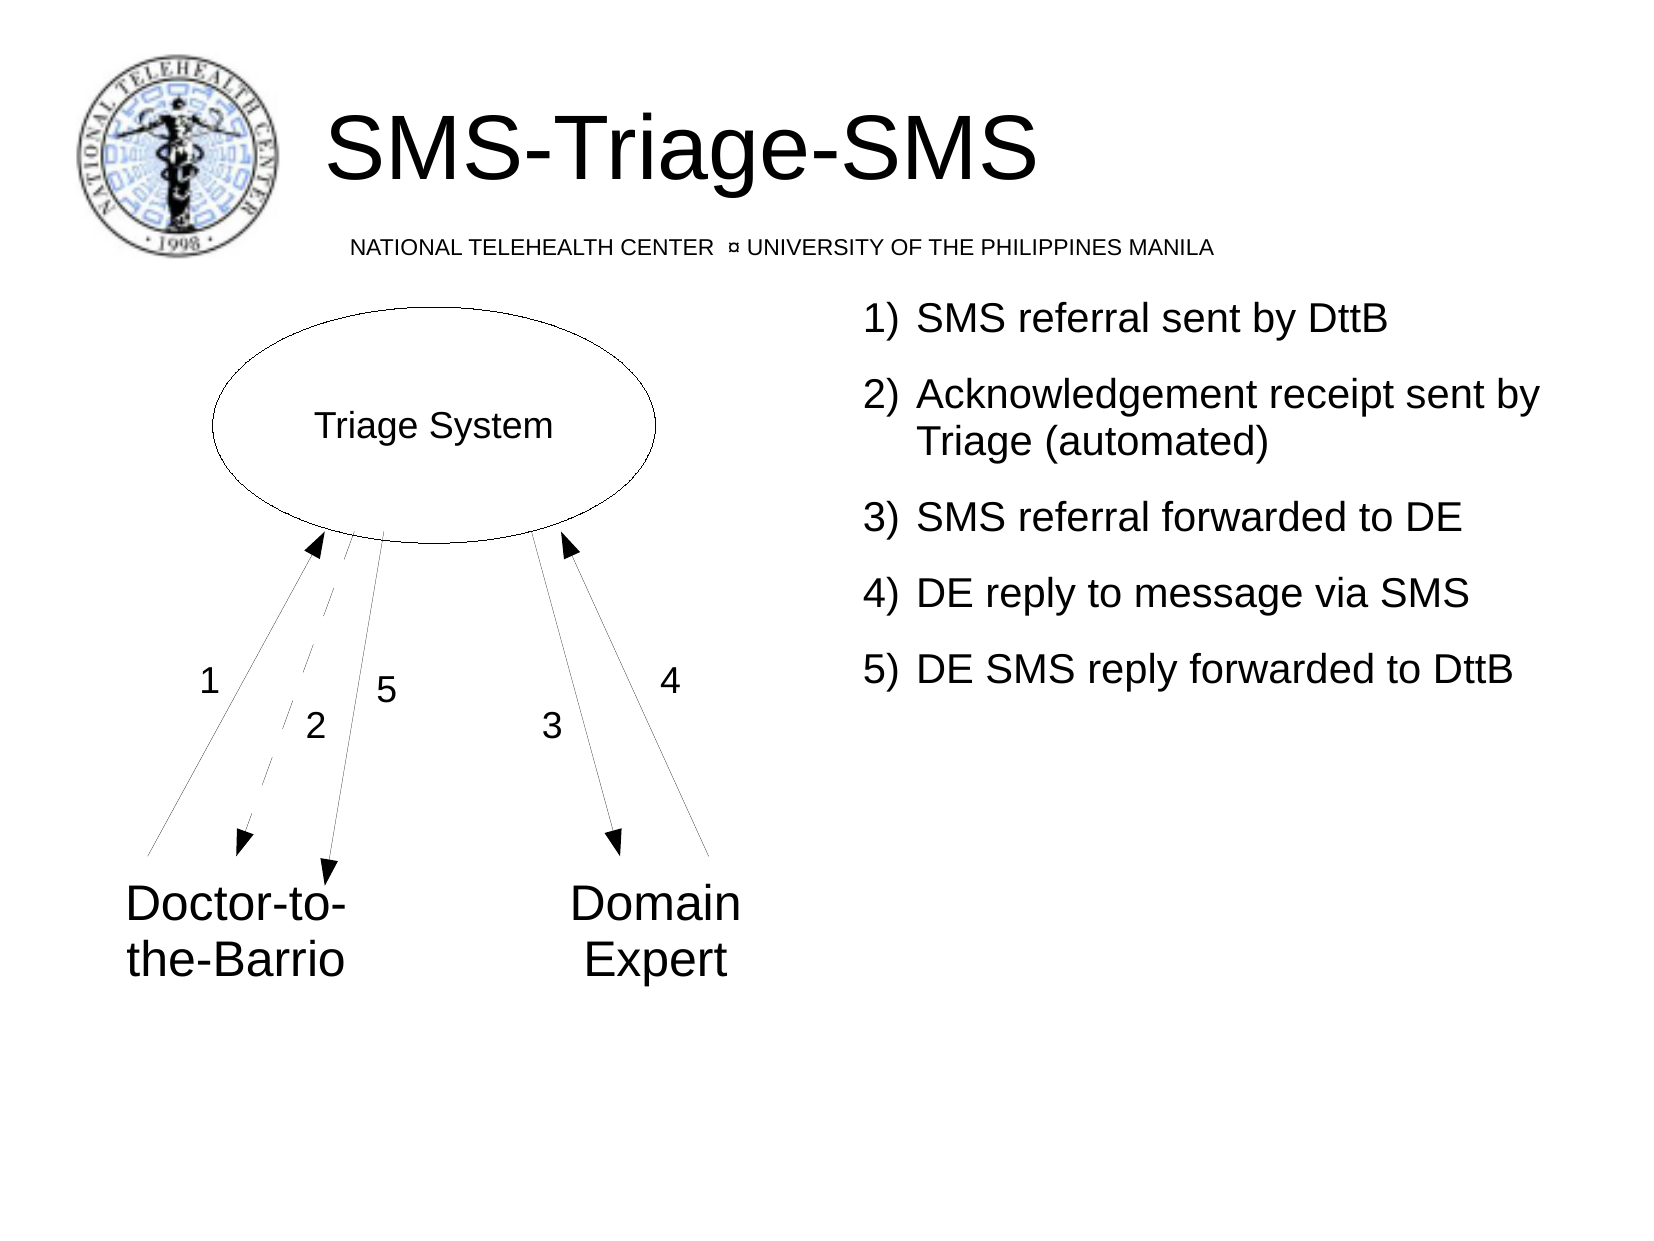

# SMS-Triage-SMS
SMS referral sent by DttB
Acknowledgement receipt sent by Triage (automated)
SMS referral forwarded to DE
DE reply to message via SMS
DE SMS reply forwarded to DttB
Triage System
1
4
5
2
3
Doctor-to-the-Barrio
Domain Expert